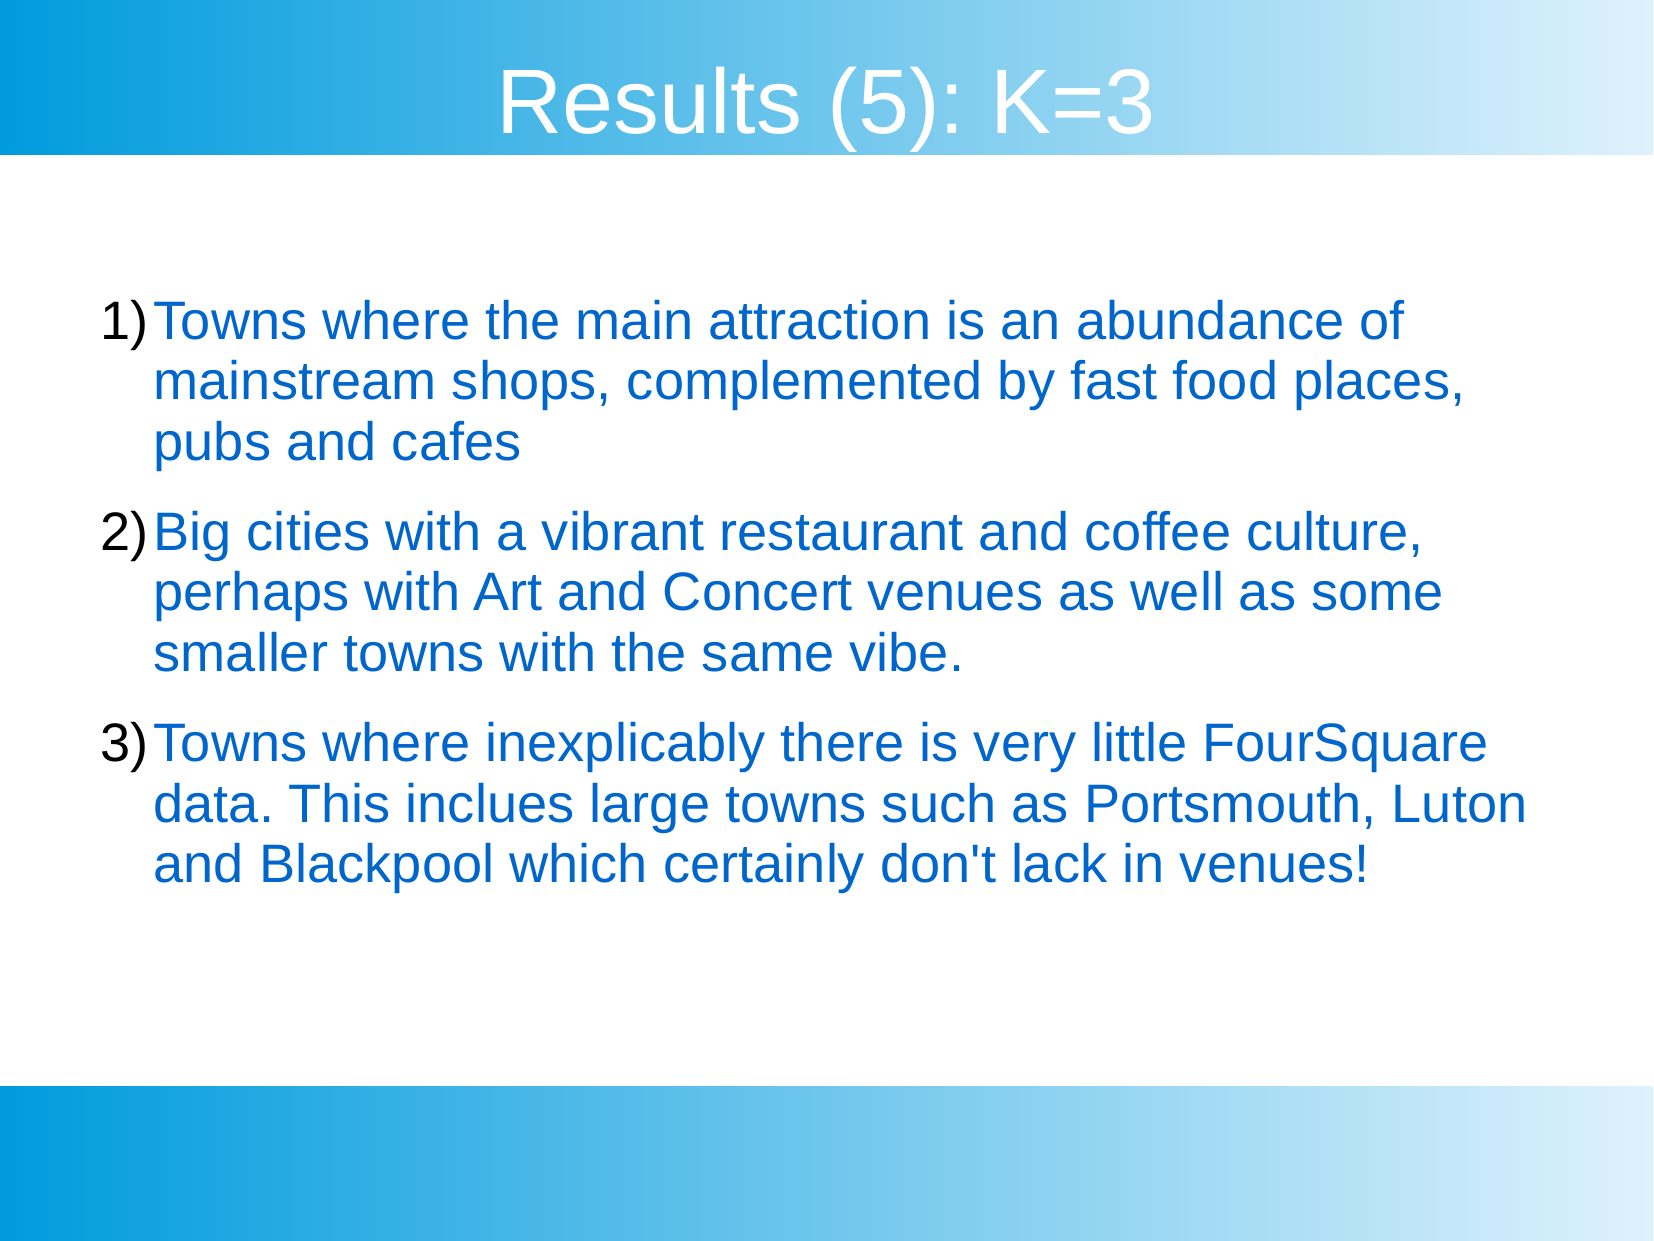

# Results (5): K=3
Towns where the main attraction is an abundance of mainstream shops, complemented by fast food places, pubs and cafes
Big cities with a vibrant restaurant and coffee culture, perhaps with Art and Concert venues as well as some smaller towns with the same vibe.
Towns where inexplicably there is very little FourSquare data. This inclues large towns such as Portsmouth, Luton and Blackpool which certainly don't lack in venues!